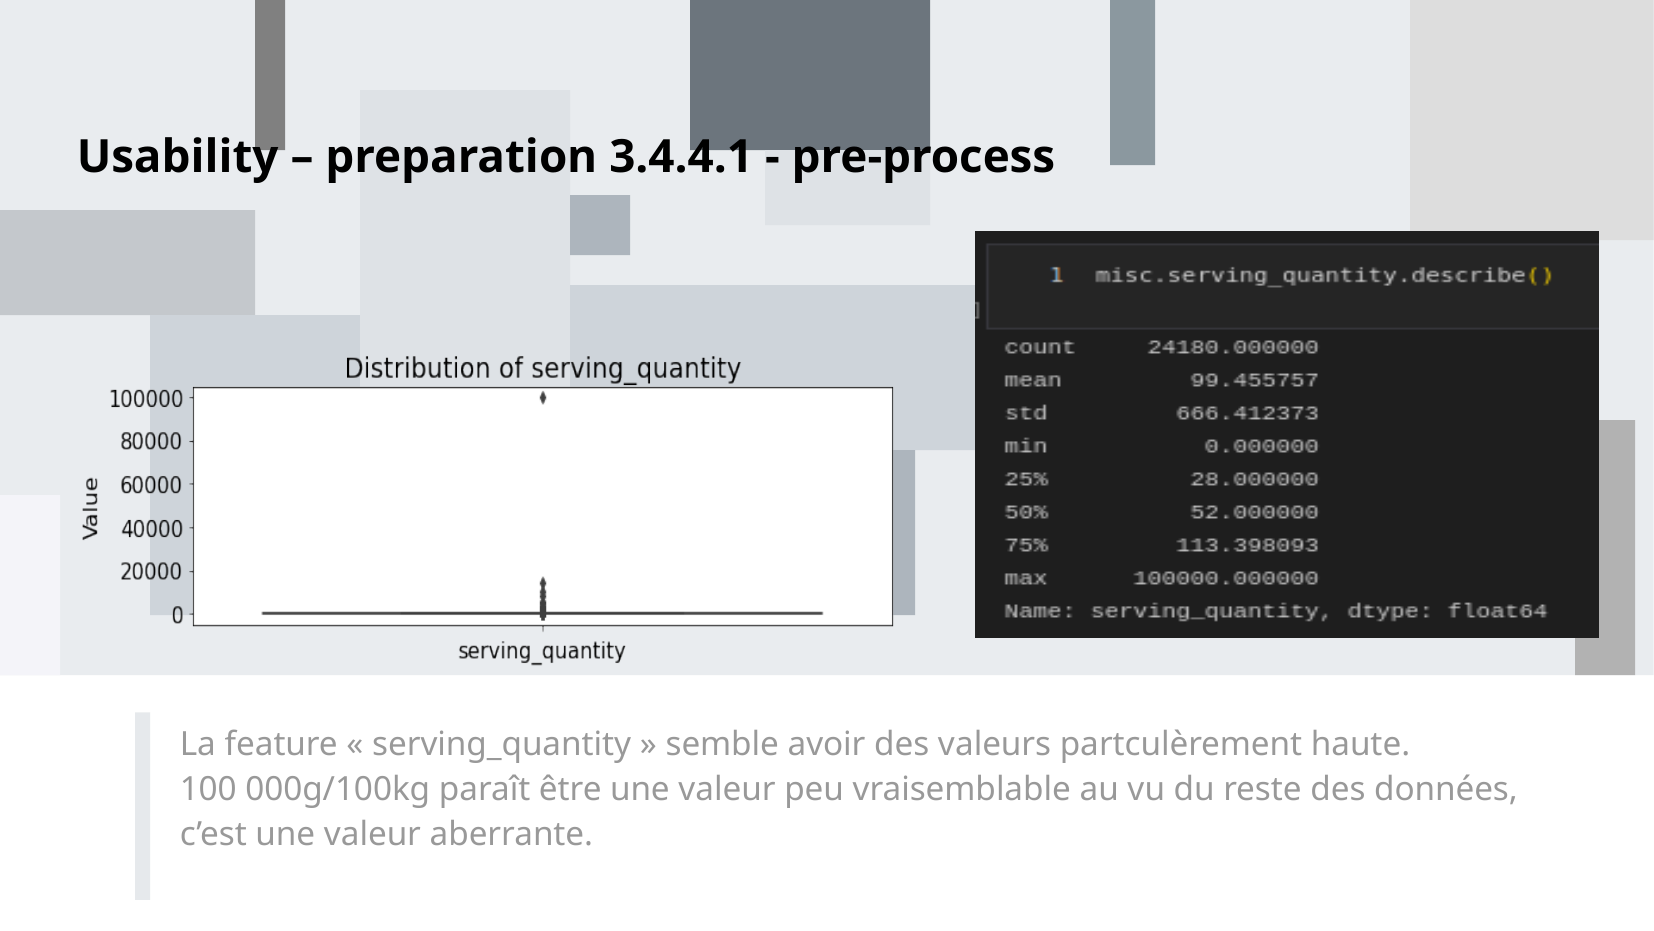

# Usability – preparation 3.4.4.1 - pre-process
La feature « serving_quantity » semble avoir des valeurs partculèrement haute.
100 000g/100kg paraît être une valeur peu vraisemblable au vu du reste des données, c’est une valeur aberrante.